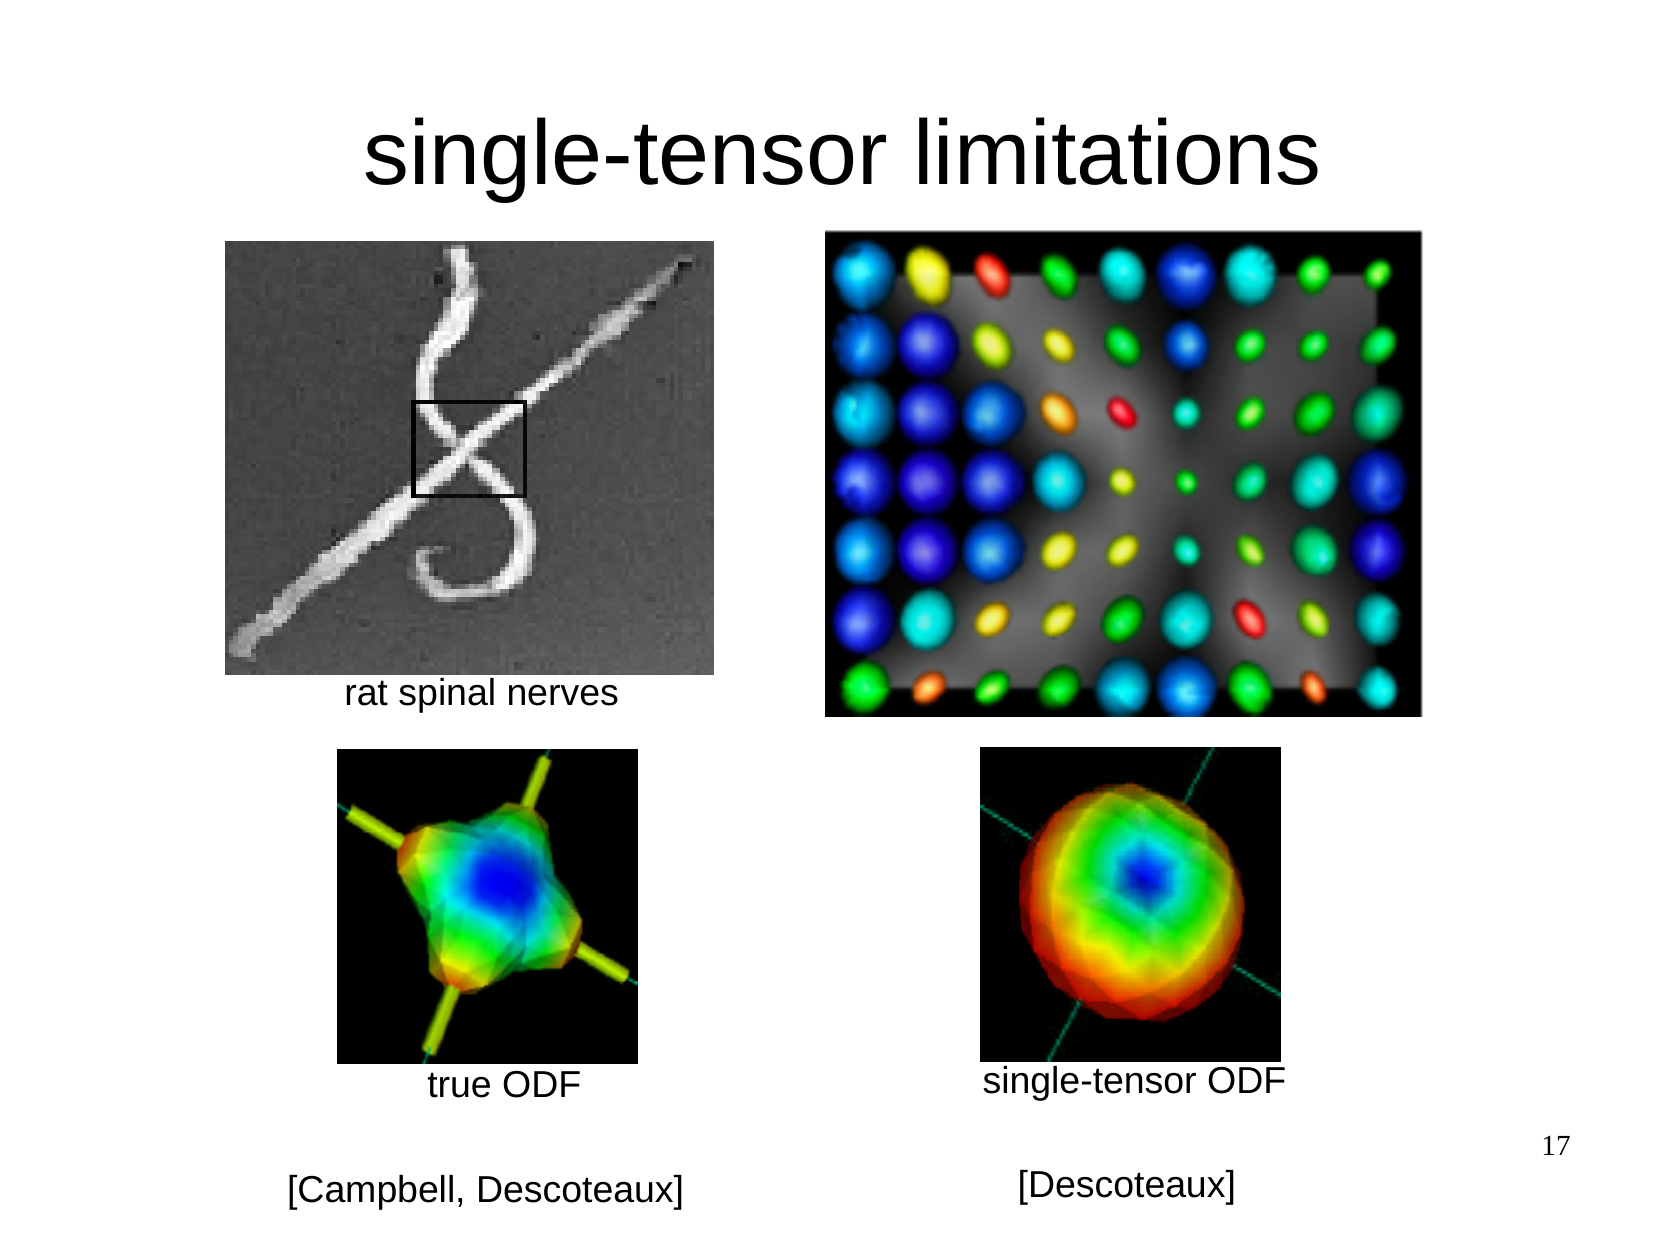

# single-tensor limitations
rat spinal nerves
single-tensor ODF
true ODF
17
[Descoteaux]
[Campbell, Descoteaux]